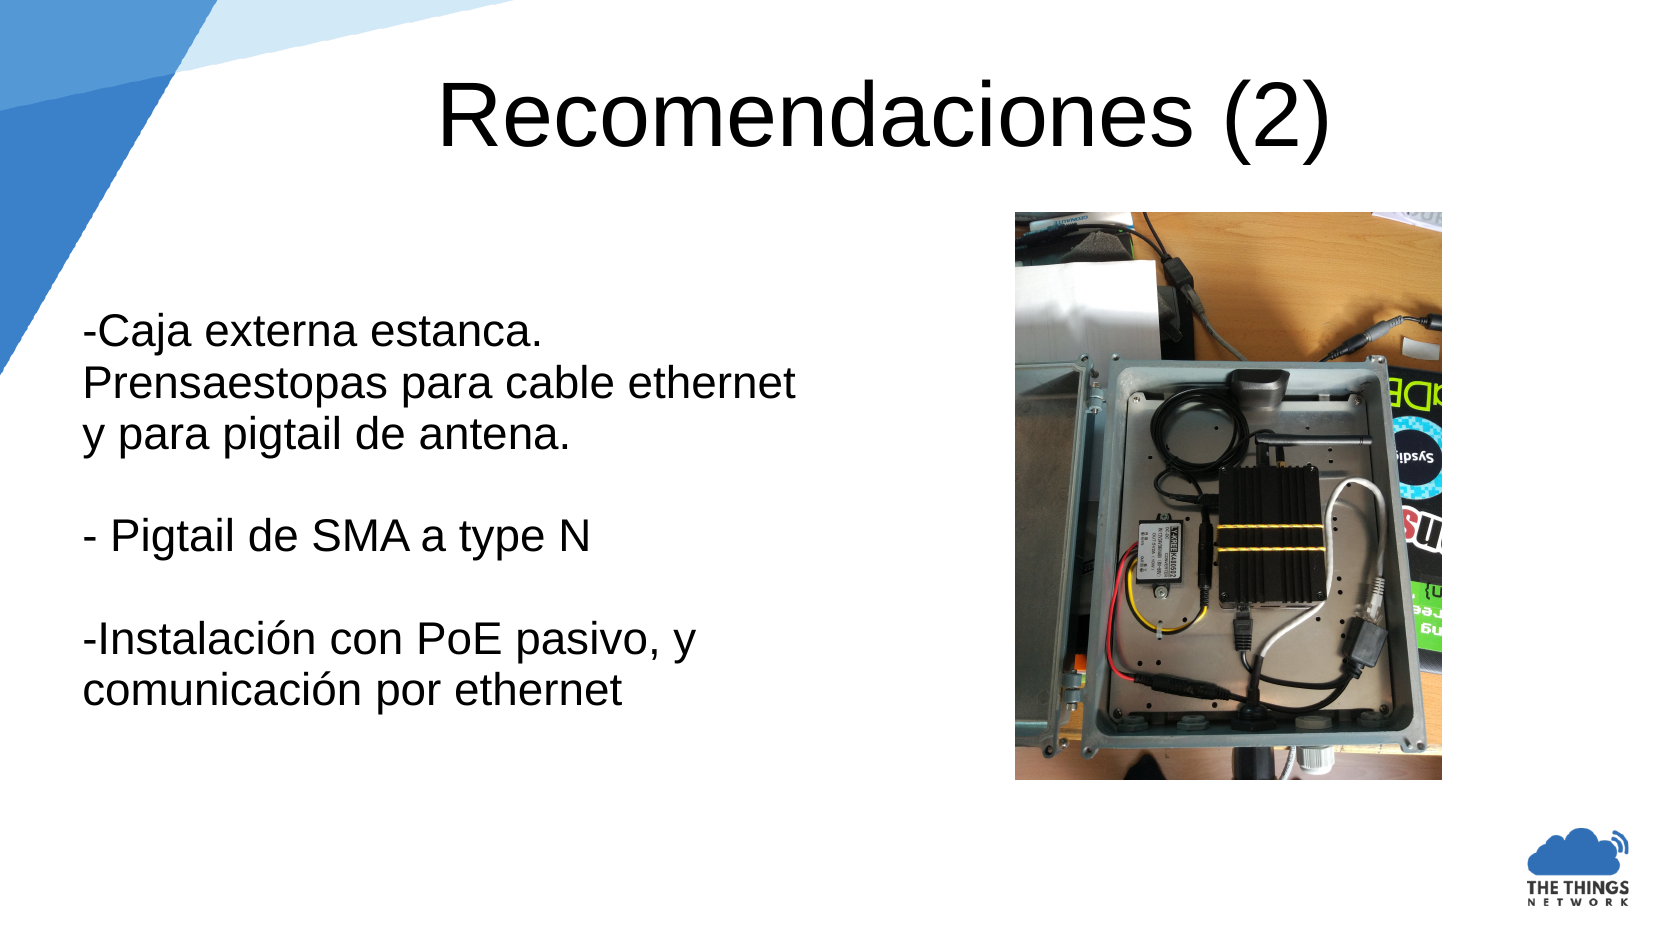

# Recomendaciones (2)
-Caja externa estanca. Prensaestopas para cable ethernet y para pigtail de antena.
- Pigtail de SMA a type N
-Instalación con PoE pasivo, y comunicación por ethernet